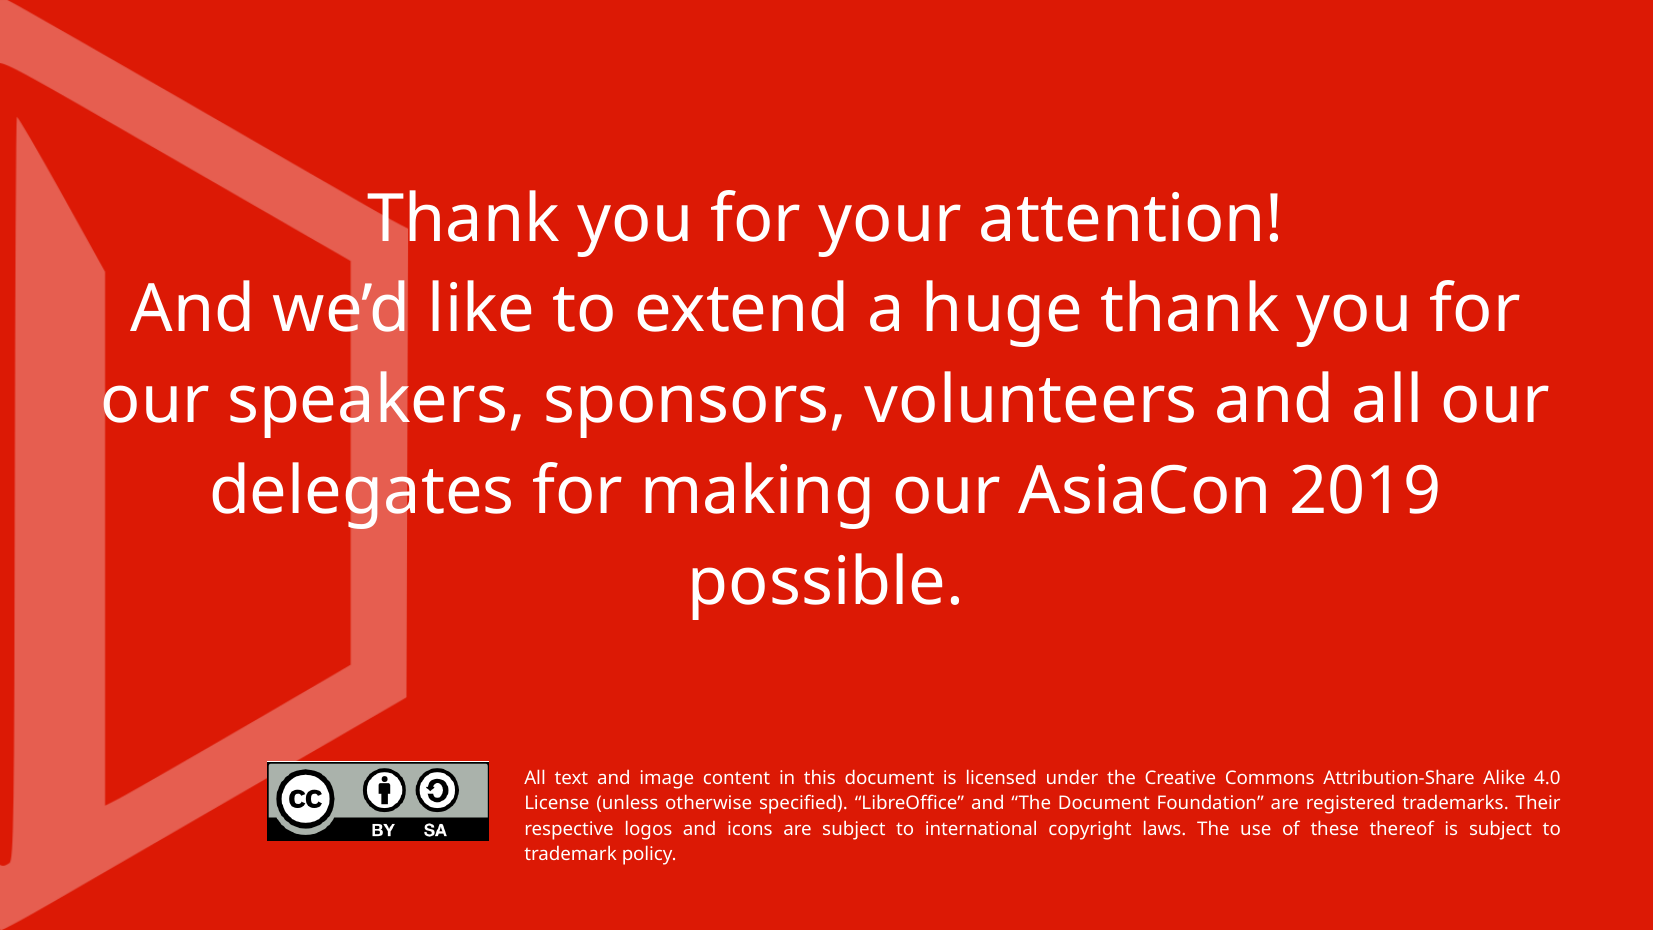

# Thank you for your attention!
And we’d like to extend a huge thank you for our speakers, sponsors, volunteers and all our delegates for making our AsiaCon 2019 possible.